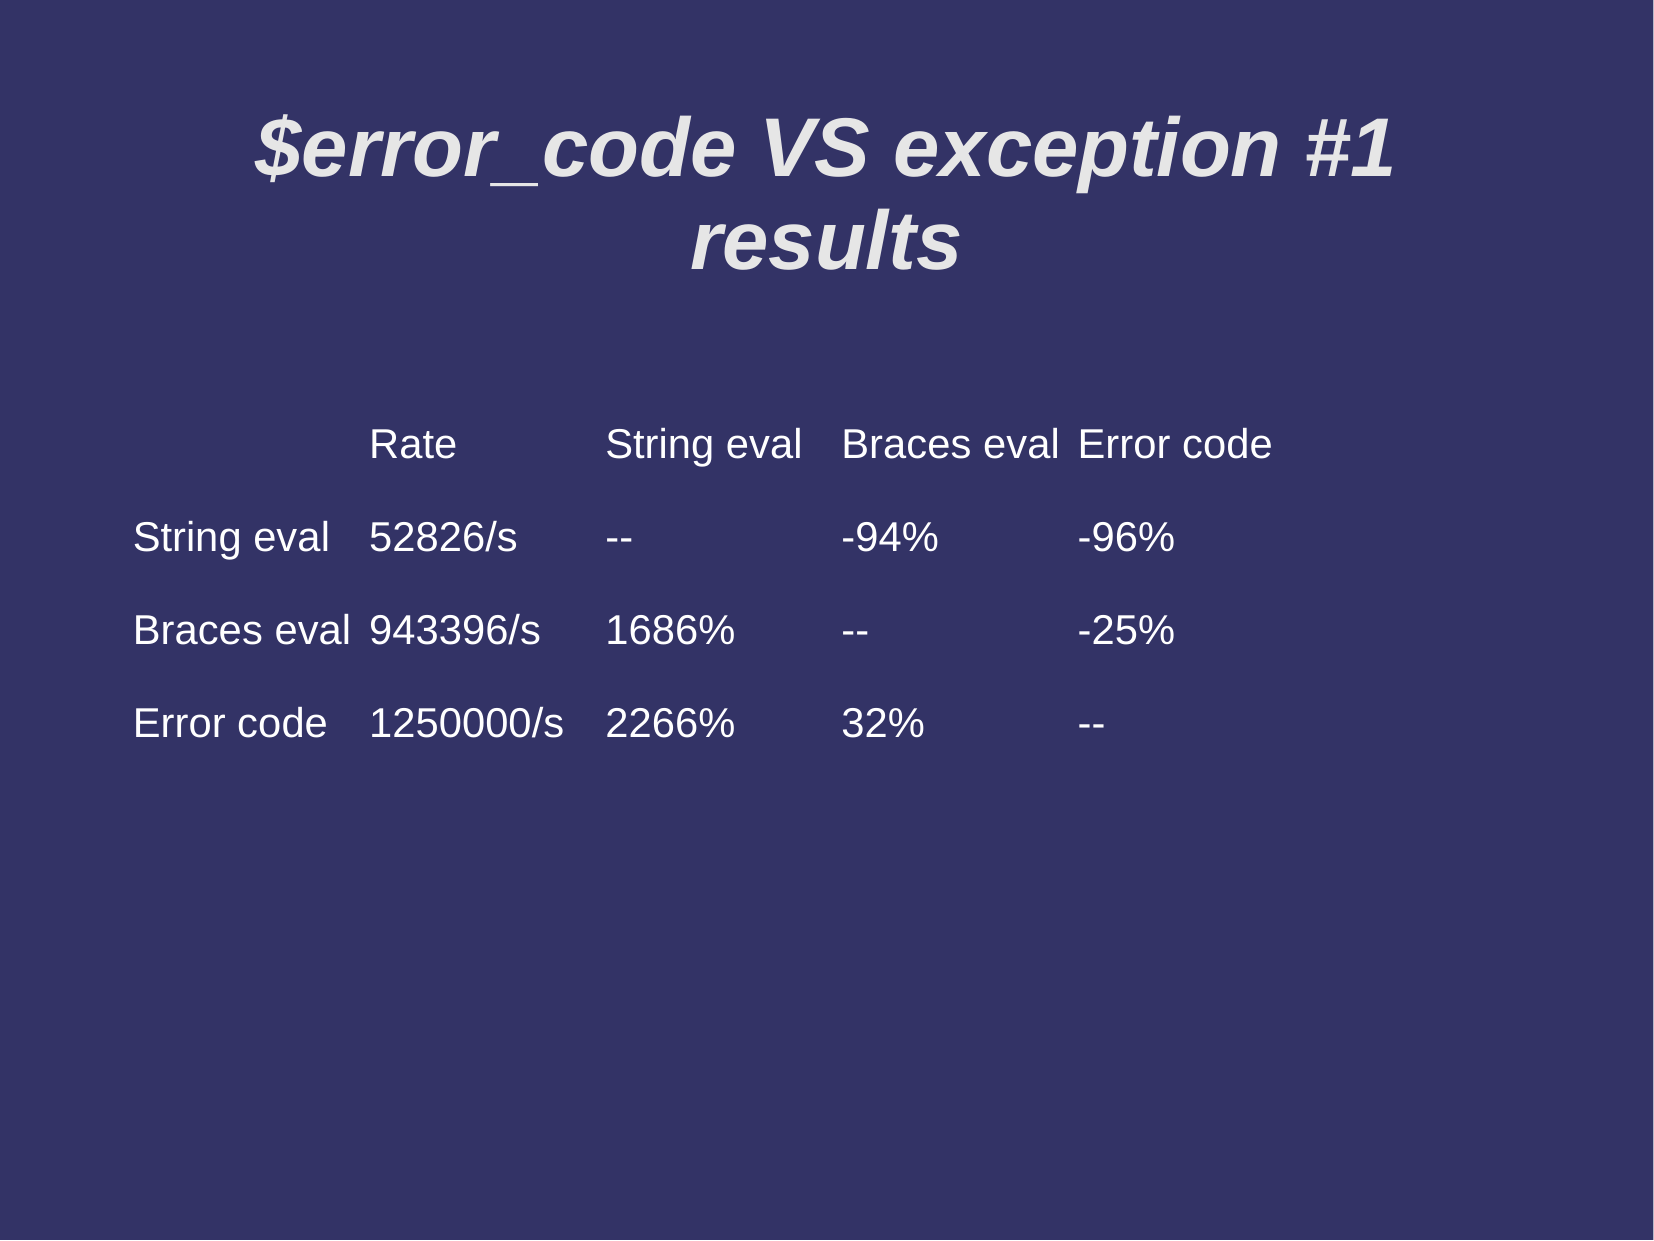

# $error_code VS exception #1 results
 	Rate 		String eval 	Braces eval	Error code
String eval 	52826/s 	-- 	-94% 	-96%
Braces eval 	943396/s 	1686% 	-- 	-25%
Error code 	1250000/s 	2266% 	32% 	--